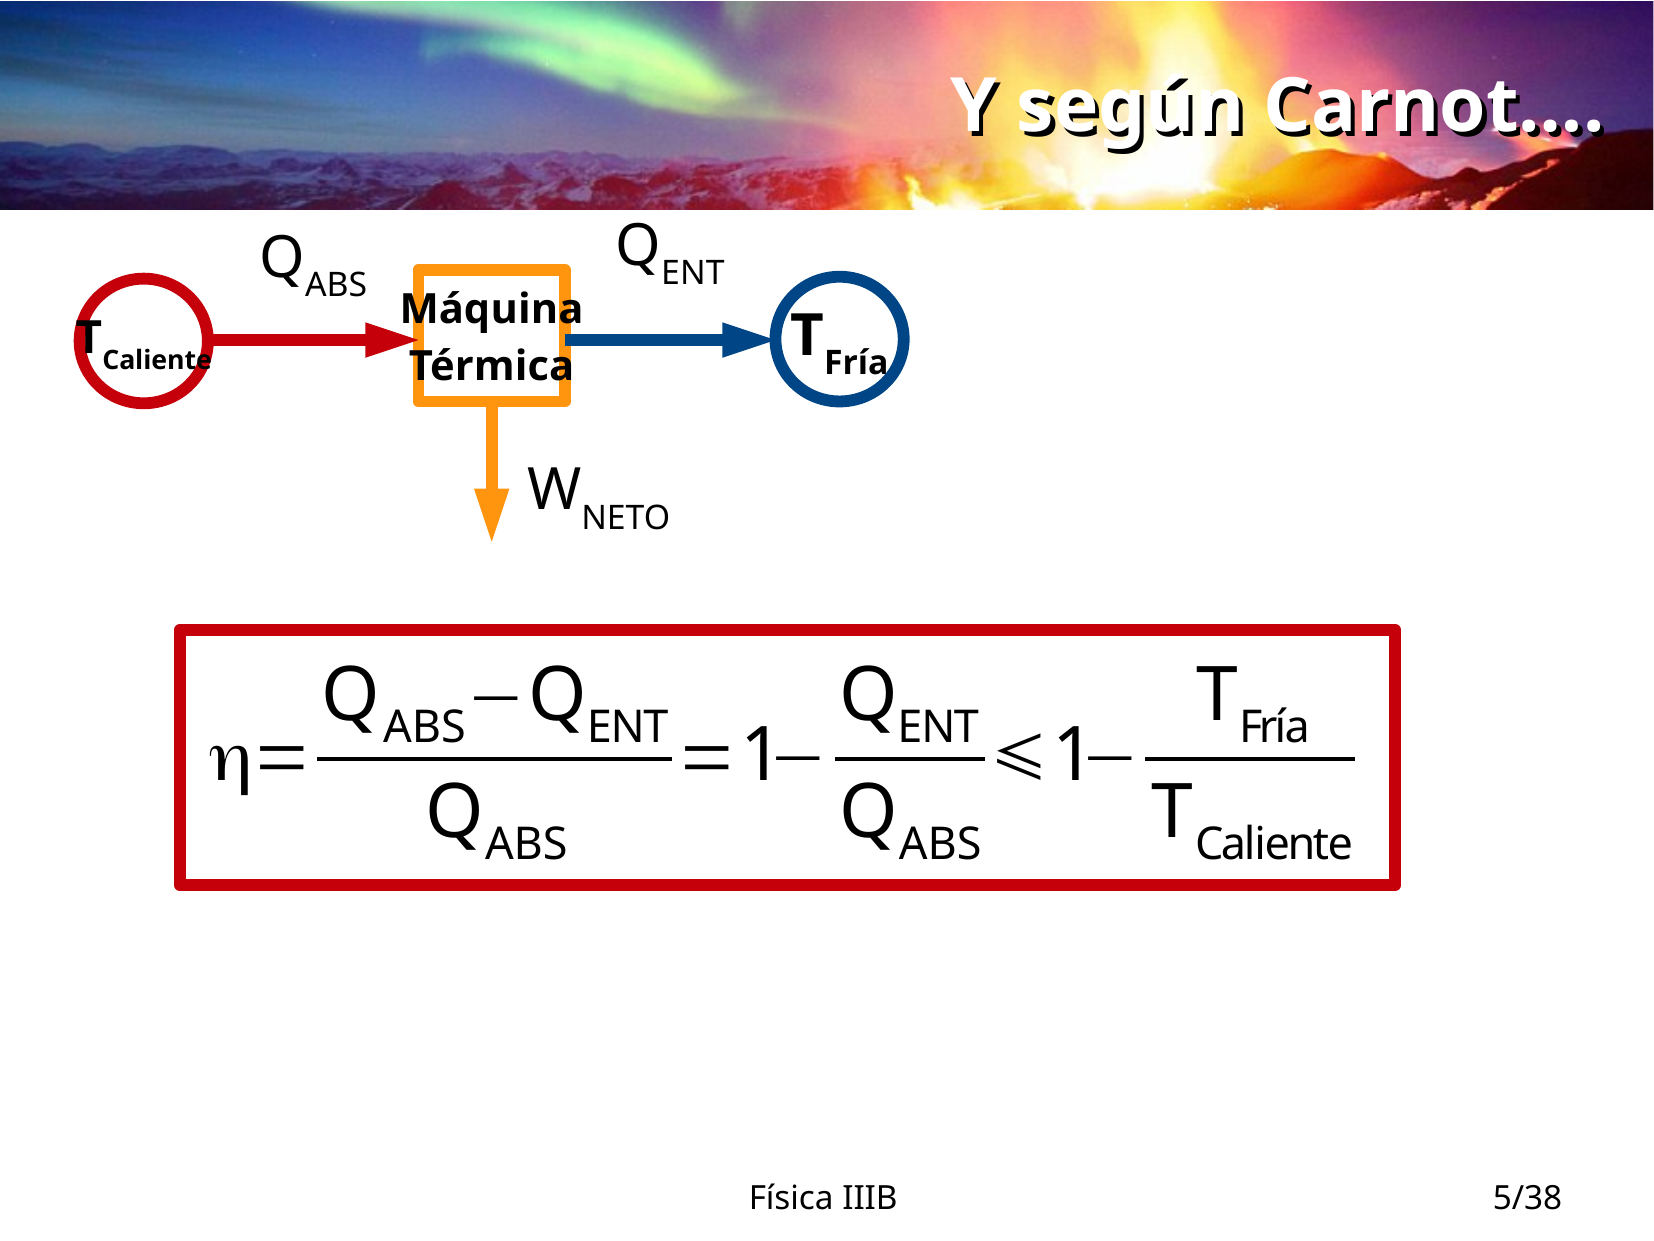

# Y según Carnot….
Máquina
Térmica
TFría
TCaliente
QABS
QENT
WNETO
Física IIIB
5